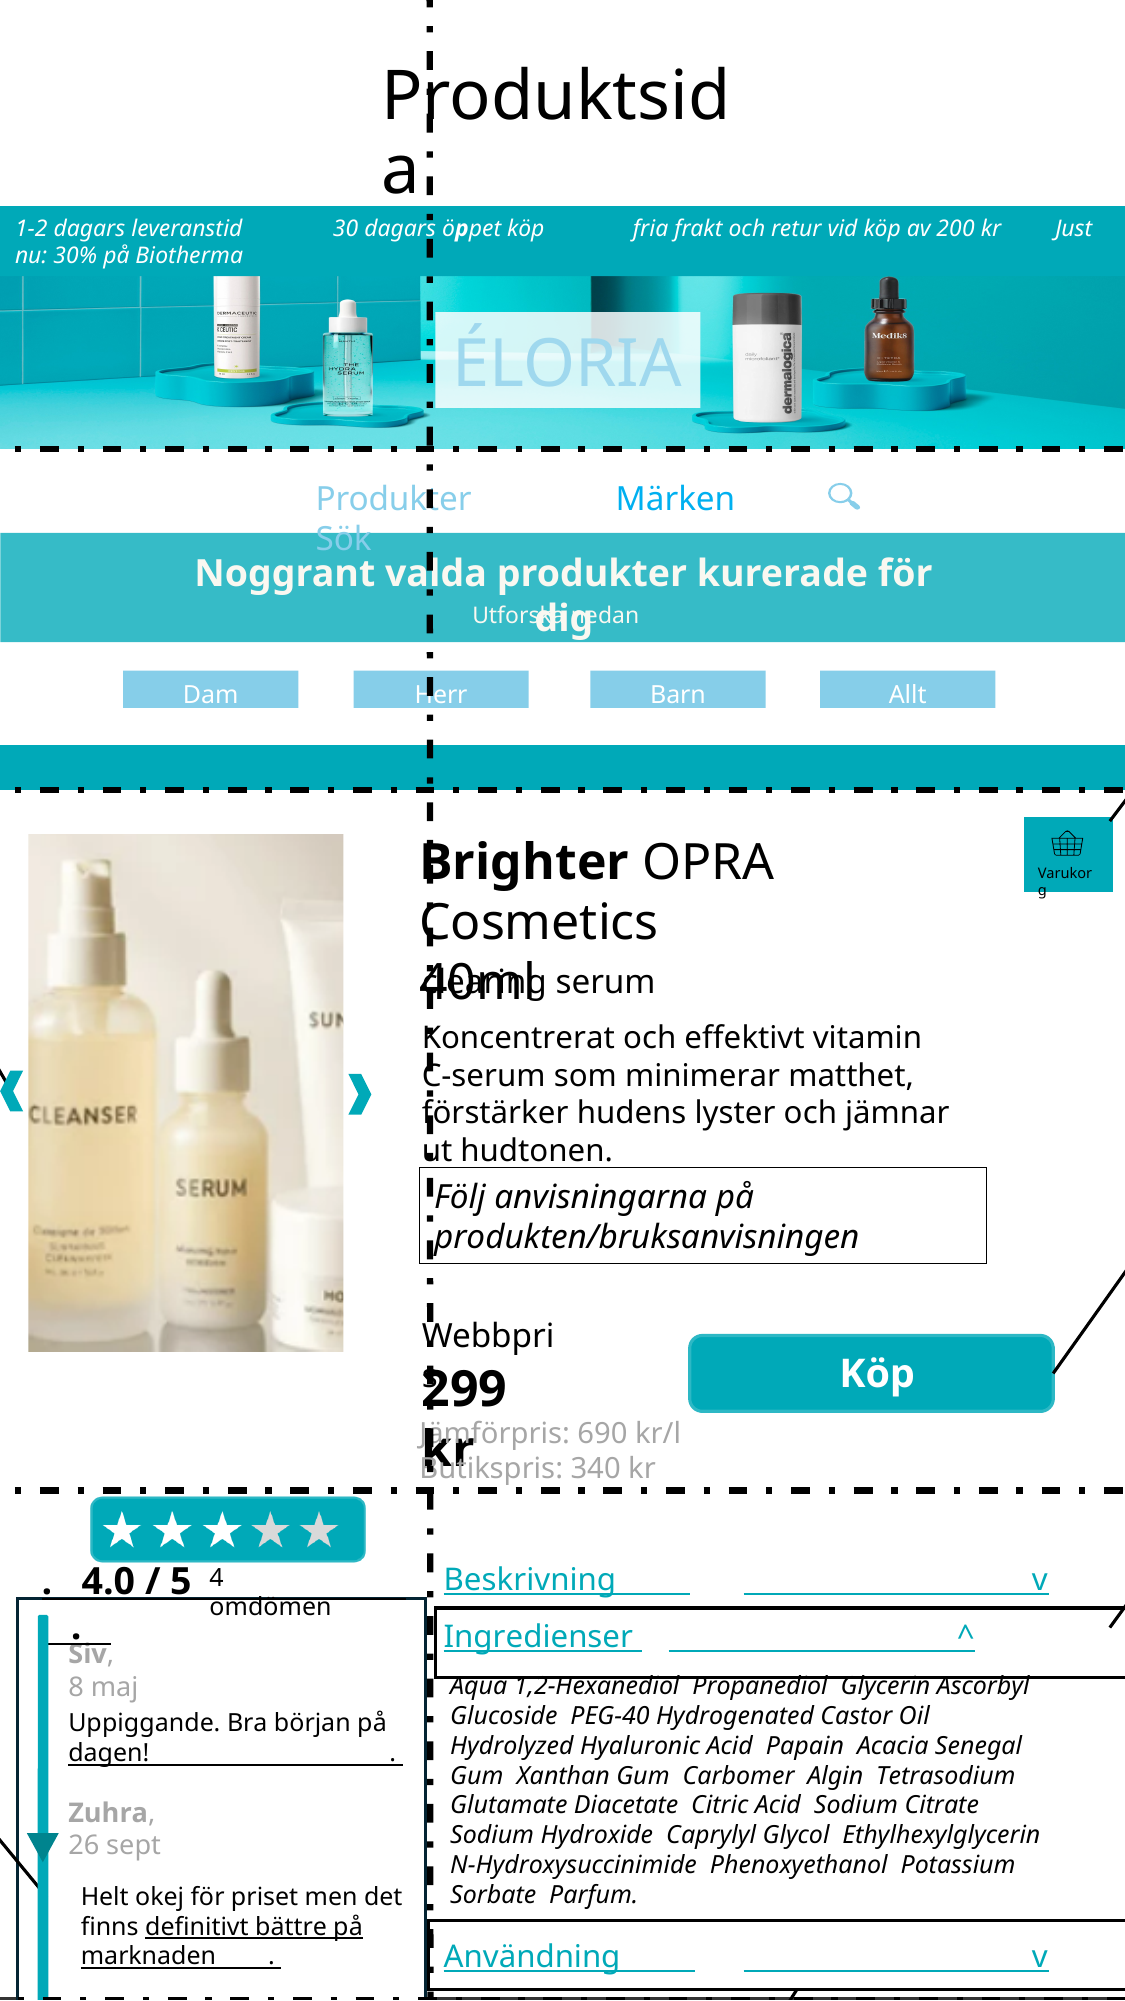

Produktsida
Varukorg
1-2 dagars leveranstid	 30 dagars öppet köp	 fria frakt och retur vid köp av 200 kr Just nu: 30% på Biotherma
Brighter OPRA Cosmetics
40ml
299 kr
ÉLORIA
Vitamin C-serum ACO
130ml
	Produkter	 	Märken		Sök
179 kr
<Eventlistener>
Byta bild  video
Noggrant valda produkter kurerade för dig
Utforska nedan
Summa
478 kr
Dam
Herr
Barn
Allt
Köp
Brighter OPRA Cosmetics
40ml
Varukorg
<Eventlistener>
Klickbar knapp
Varukorgsknap blinkar till?
clearing serum
Koncentrerat och effektivt vitamin C-serum som minimerar matthet, förstärker hudens lyster och jämnar ut hudtonen.
Följ anvisningarna på produkten/bruksanvisningen
Drop down meny
Webbpris
Köp
299 kr
<DETAILS> (Under rubriken):
OPRA Cosmetics brighter är ett mycket koncentrerat och effektivt vitamin C-serum som minimerar matthet, förstärker hudens lyster, synbart jämnar ut hudtonen samt minskar pigmentfläckar. Denna kraftfulla antioxidant skyddar huden från fria radikaler. Vitamin C ger en fräsch naturlig lyster, jämnar ut hudtonen och minskar pigmentfläckar. Hyaluronsyra återfuktar huden intensivt. Papain (enzym från papaya) ger en omedelbar lyster, exfolierar varsamt och lämnar huden slät. För alla hudtyper, även känslig hud. Skonsam mot huden. Milt parfymerad. Följ anvisningarna på produkten/bruksanvisningen.
Scrollbar vertikal meny
Köp
Jämförpris: 690 kr/l
Butikspris: 340 kr
. 4.0 / 5 .
Beskrivning 	 v
4 omdömen
Ingredienser 	 ^
Siv,
8 maj
Aqua 1,2-Hexanediol  Propanediol  Glycerin Ascorbyl Glucoside  PEG-40 Hydrogenated Castor Oil  Hydrolyzed Hyaluronic Acid  Papain  Acacia Senegal Gum  Xanthan Gum  Carbomer  Algin  Tetrasodium Glutamate Diacetate  Citric Acid  Sodium Citrate  Sodium Hydroxide  Caprylyl Glycol  Ethylhexylglycerin  N-Hydroxysuccinimide  Phenoxyethanol  Potassium Sorbate  Parfum.
Uppiggande. Bra början på dagen! .
Zuhra,
26 sept
Helt okej för priset men det finns definitivt bättre på marknaden .
Användning 	 v
Peter,
14 juni
<DETAILS> (Under rubriken):
- Applicera på morgonen och kvällen före din dag- och nattkräm.
- Förvaras i rumstemperatur.
Köpte den till min flickvän, hon älskar den .